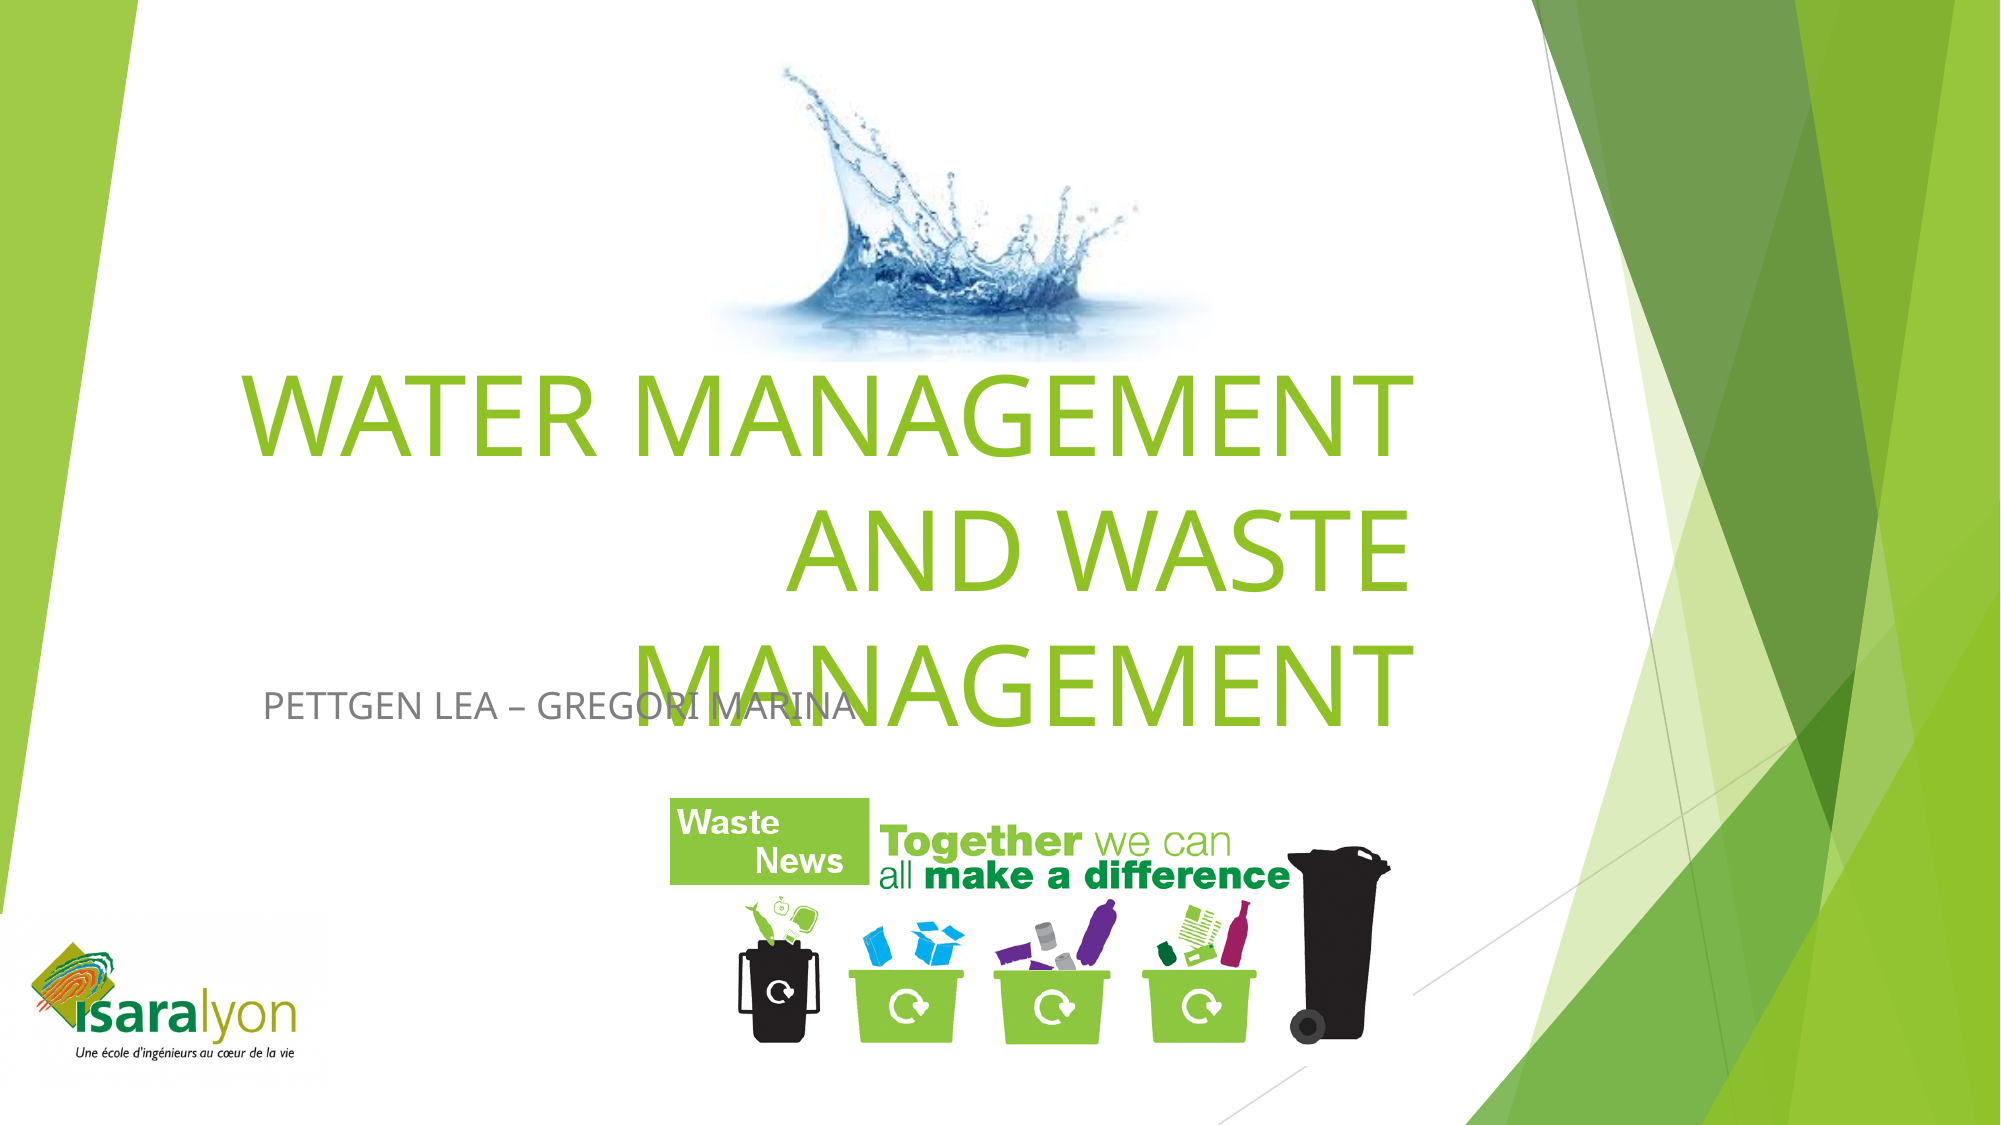

# WATER MANAGEMENT AND WASTE MANAGEMENT
PETTGEN LEA – GREGORI MARINA